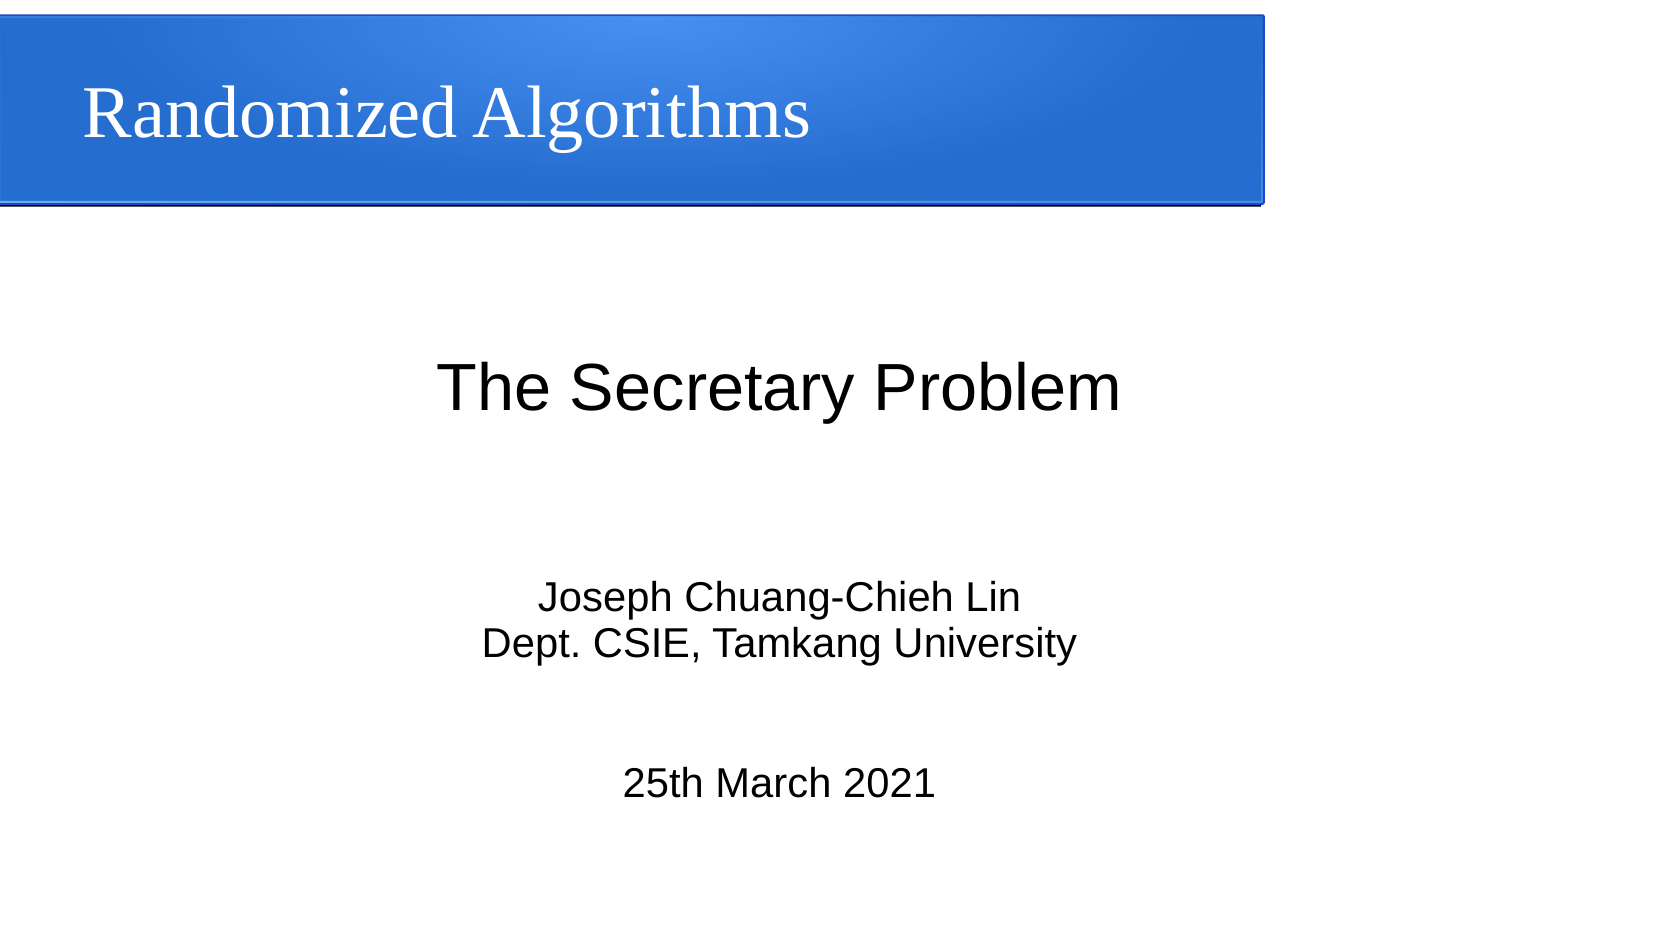

# Randomized Algorithms
The Secretary Problem
Joseph Chuang-Chieh Lin
Dept. CSIE, Tamkang University
25th March 2021